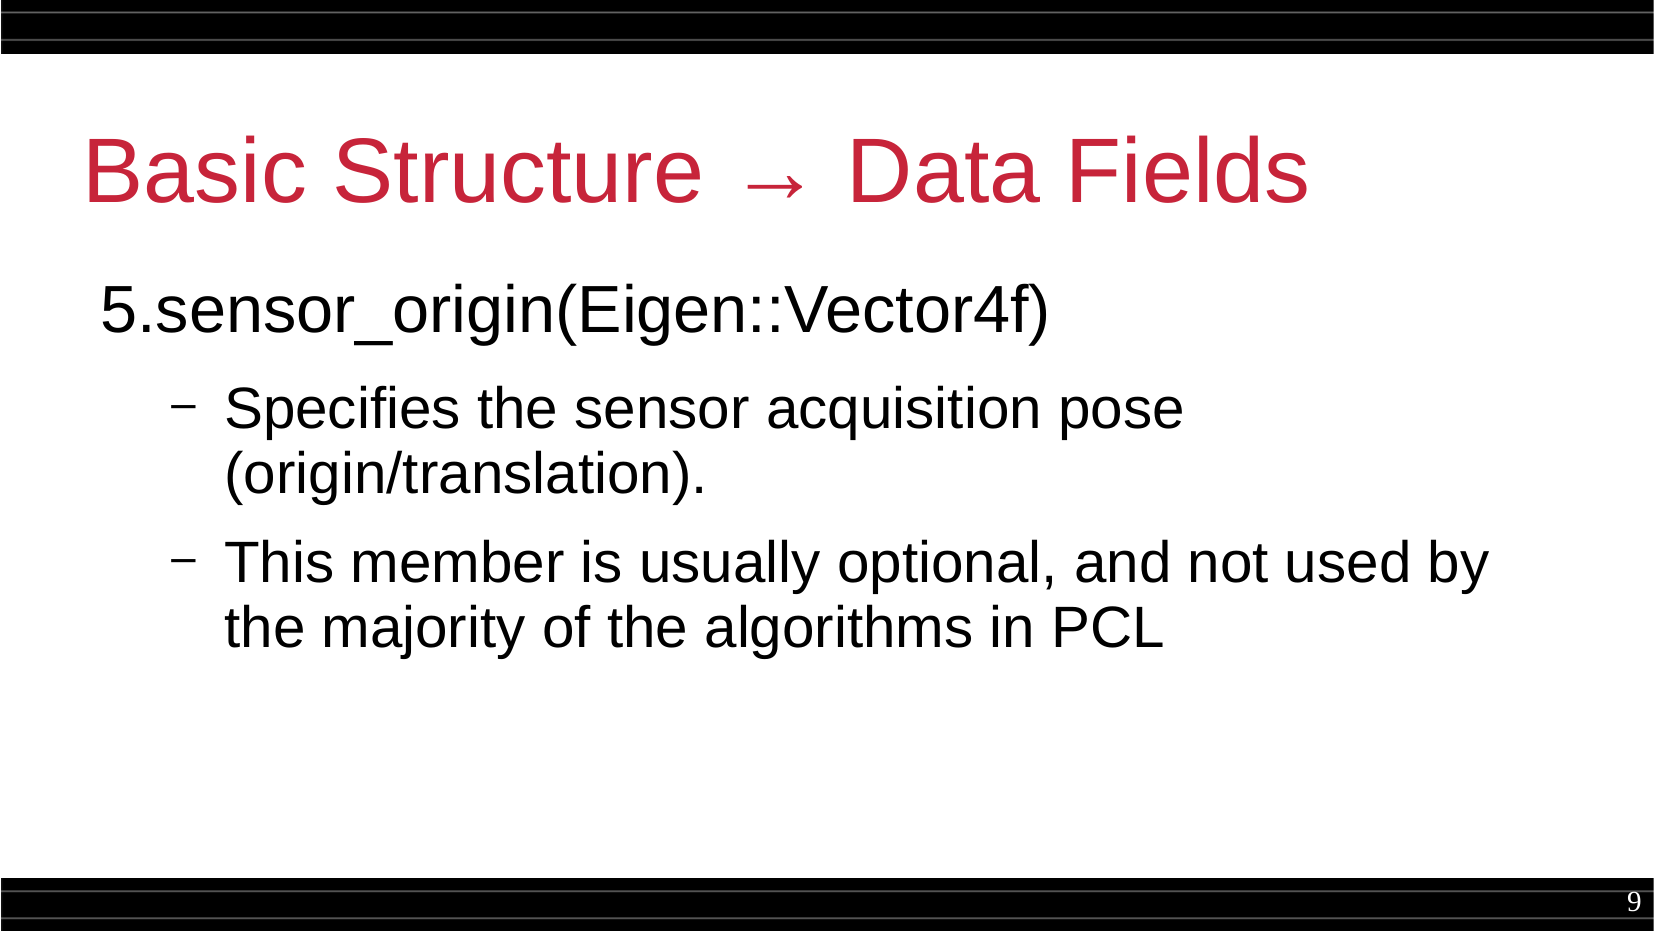

# Basic Structure → Data Fields
sensor_origin(Eigen::Vector4f)
Specifies the sensor acquisition pose (origin/translation).
This member is usually optional, and not used by the majority of the algorithms in PCL